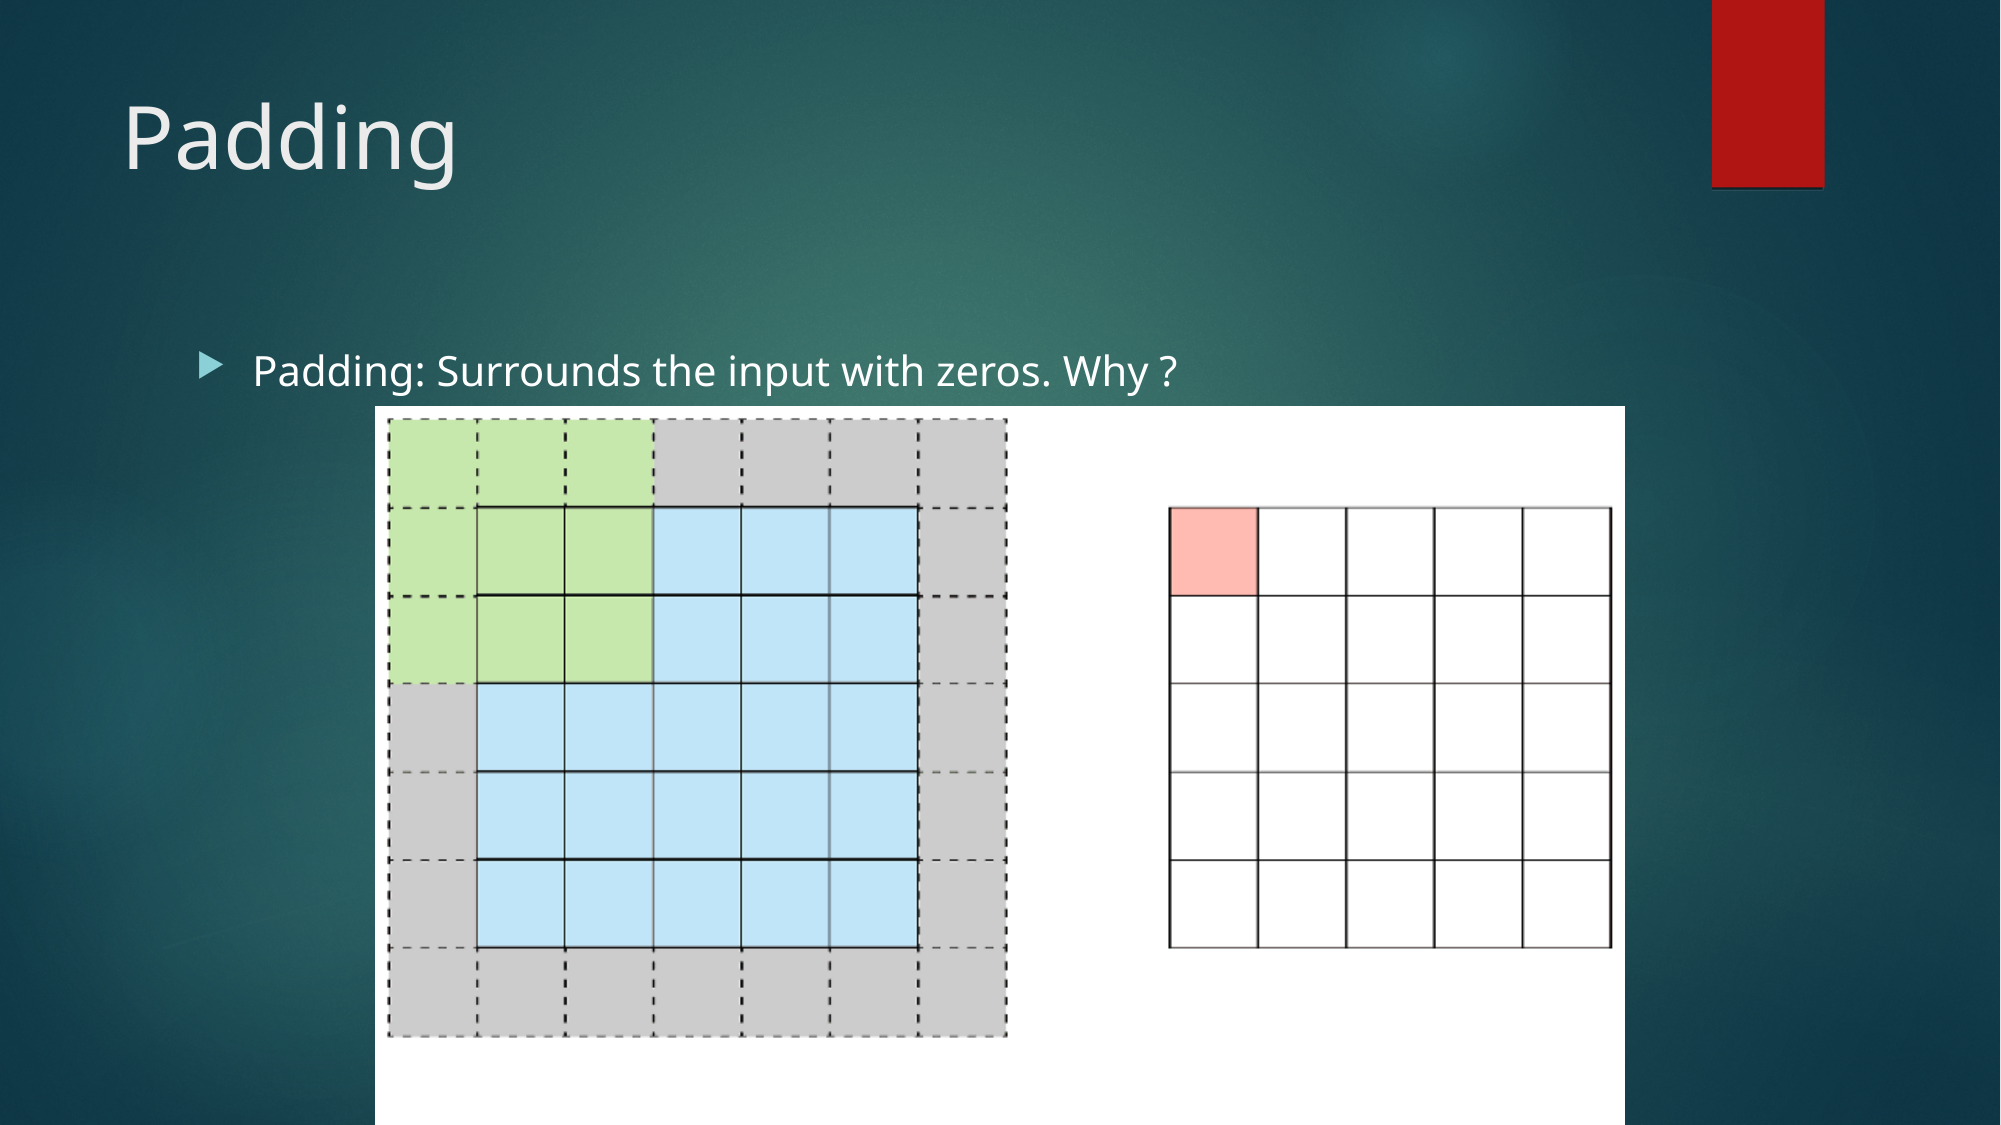

# Padding
Padding: Surrounds the input with zeros. Why ?